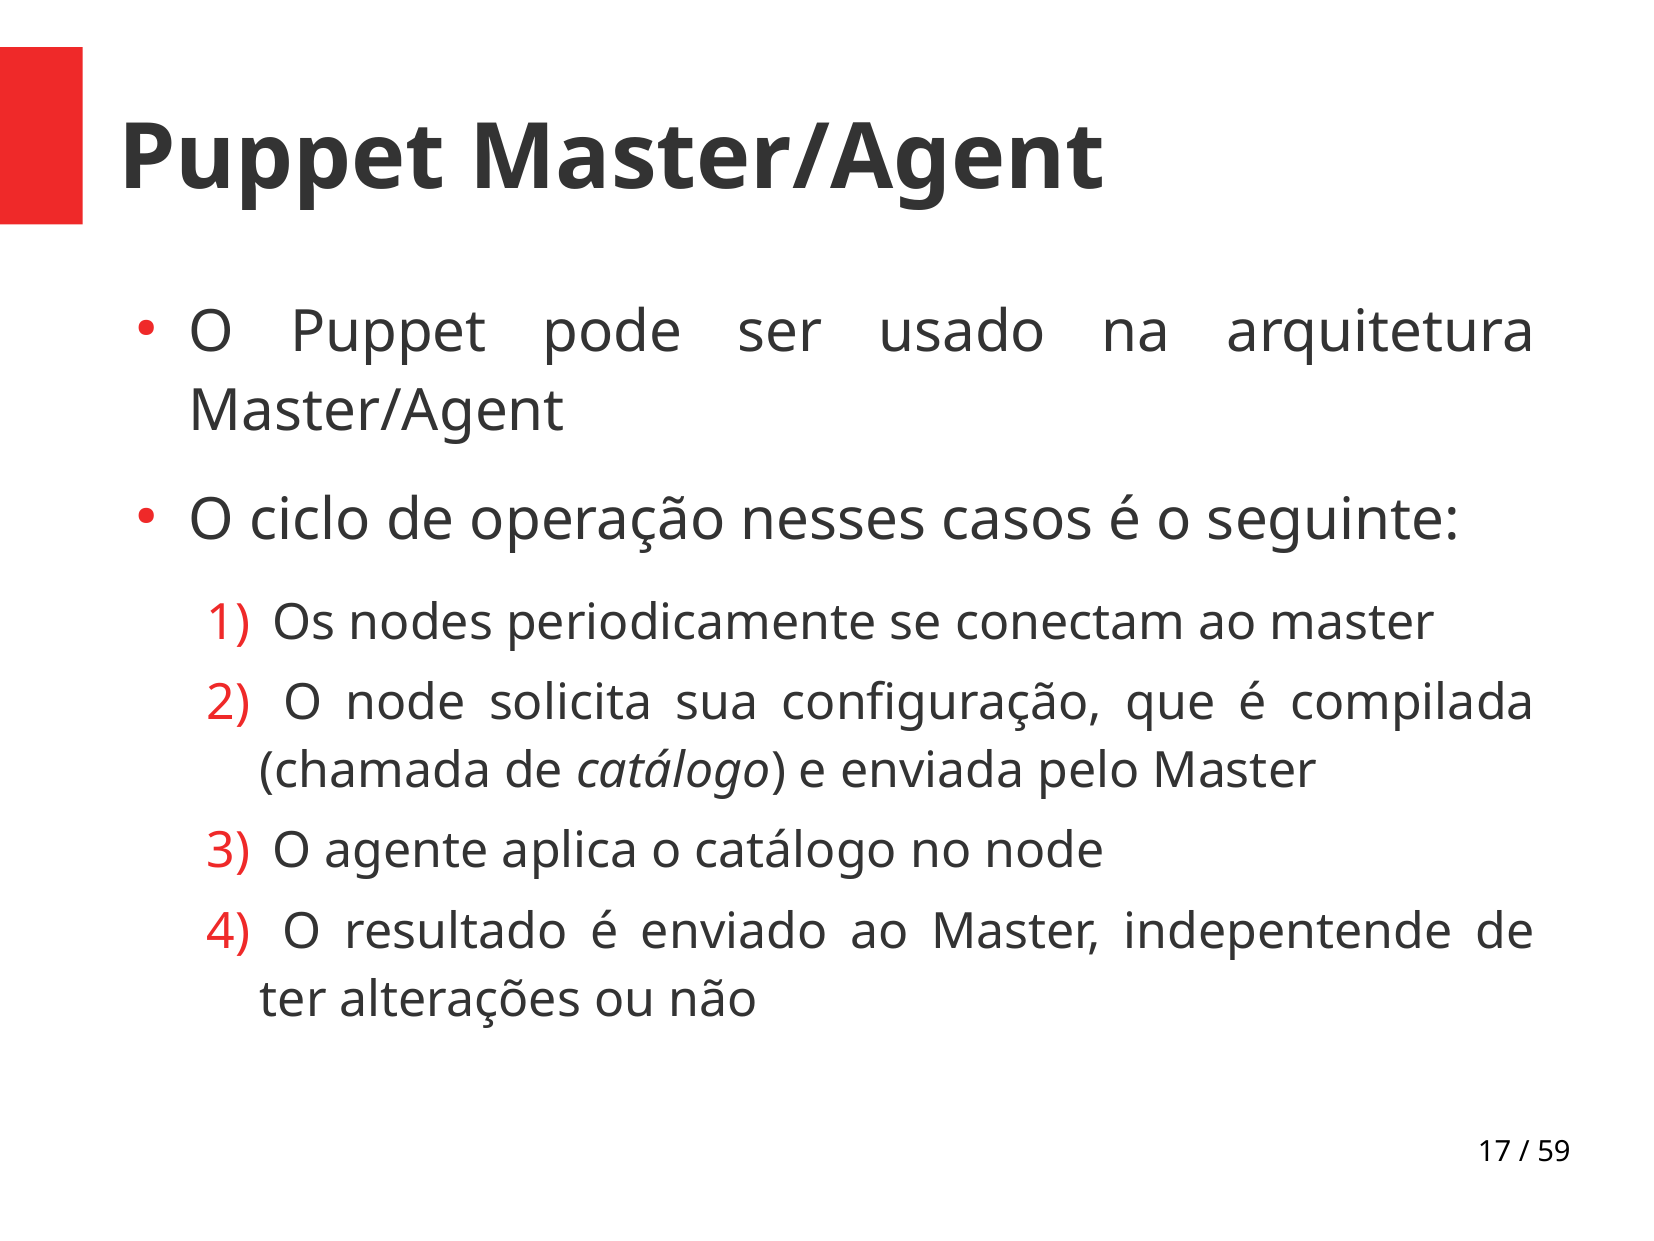

# Puppet Master/Agent
O Puppet pode ser usado na arquitetura Master/Agent
O ciclo de operação nesses casos é o seguinte:
 Os nodes periodicamente se conectam ao master
 O node solicita sua configuração, que é compilada (chamada de catálogo) e enviada pelo Master
 O agente aplica o catálogo no node
 O resultado é enviado ao Master, indepentende de ter alterações ou não
17